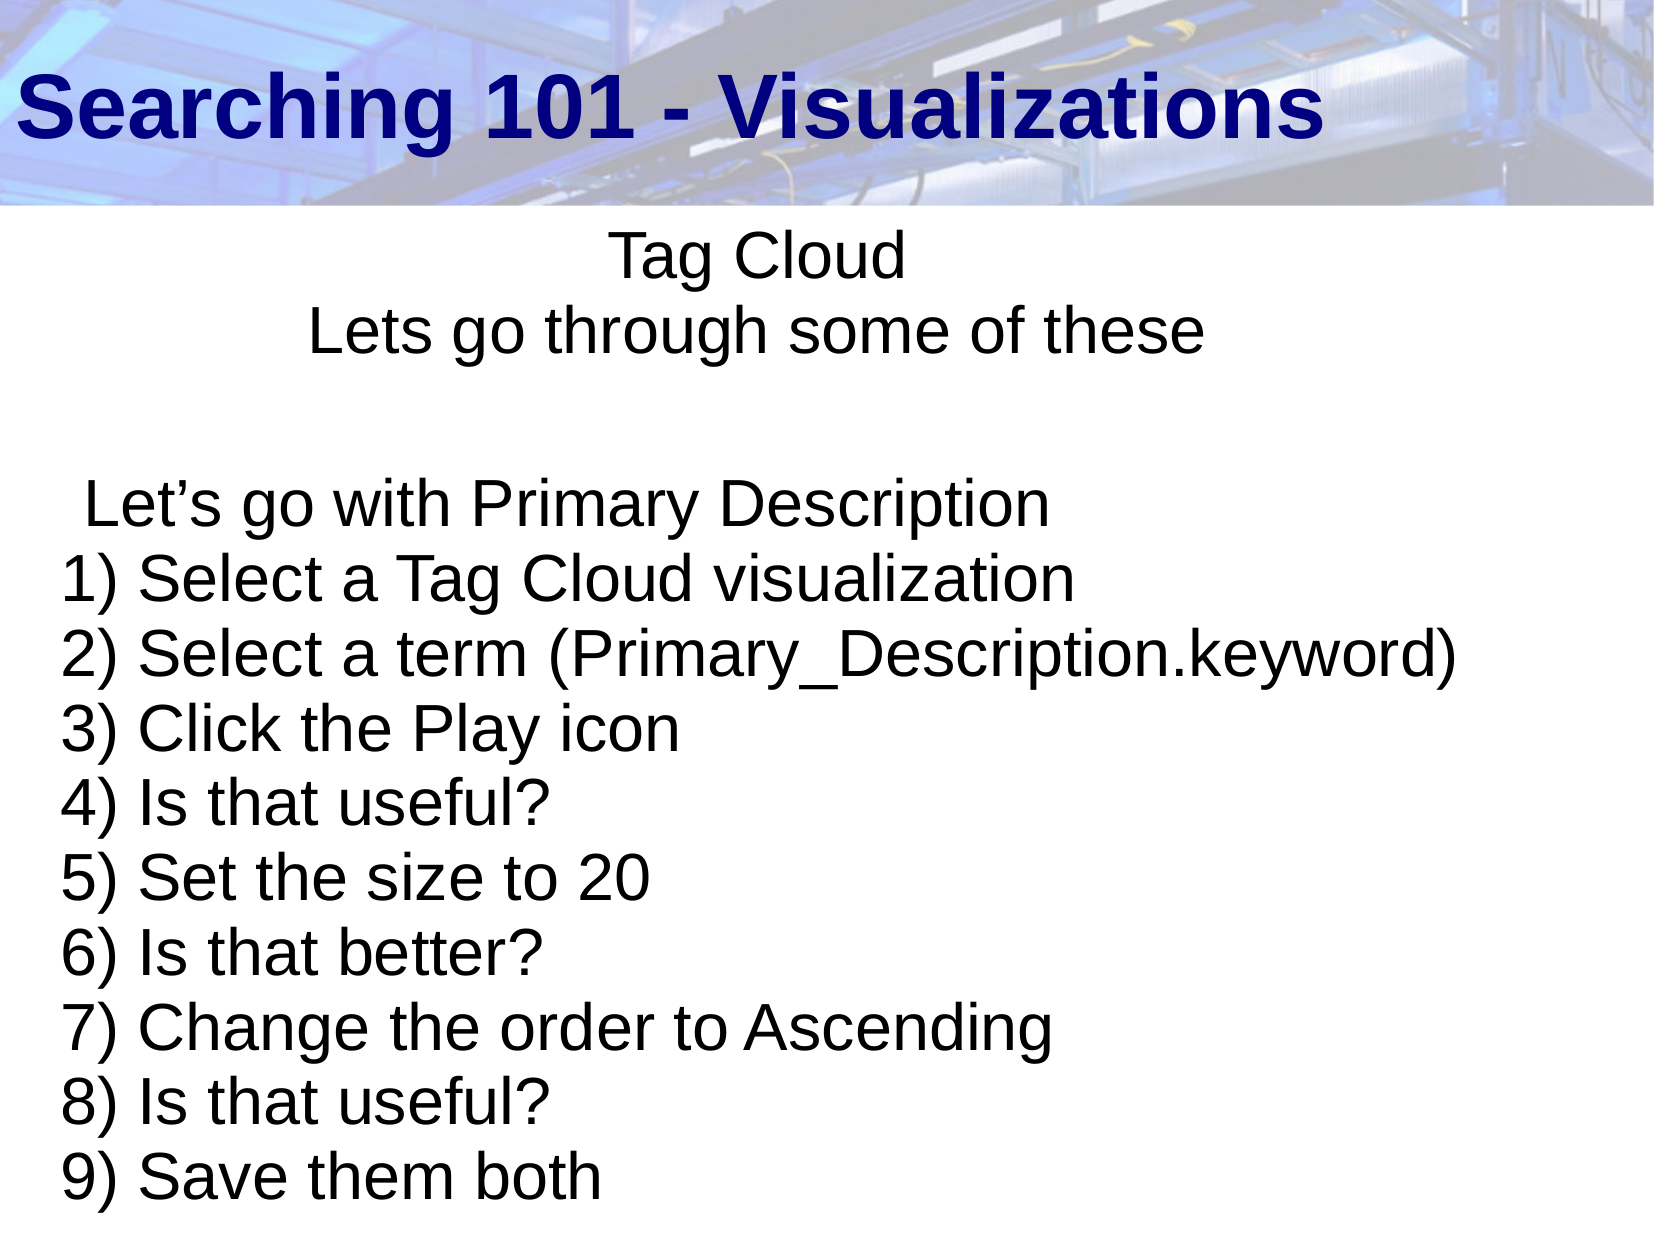

# Searching 101 - Visualizations
Tag Cloud
Lets go through some of these
Let’s go with Primary Description
 Select a Tag Cloud visualization
 Select a term (Primary_Description.keyword)
 Click the Play icon
 Is that useful?
 Set the size to 20
 Is that better?
 Change the order to Ascending
 Is that useful?
 Save them both